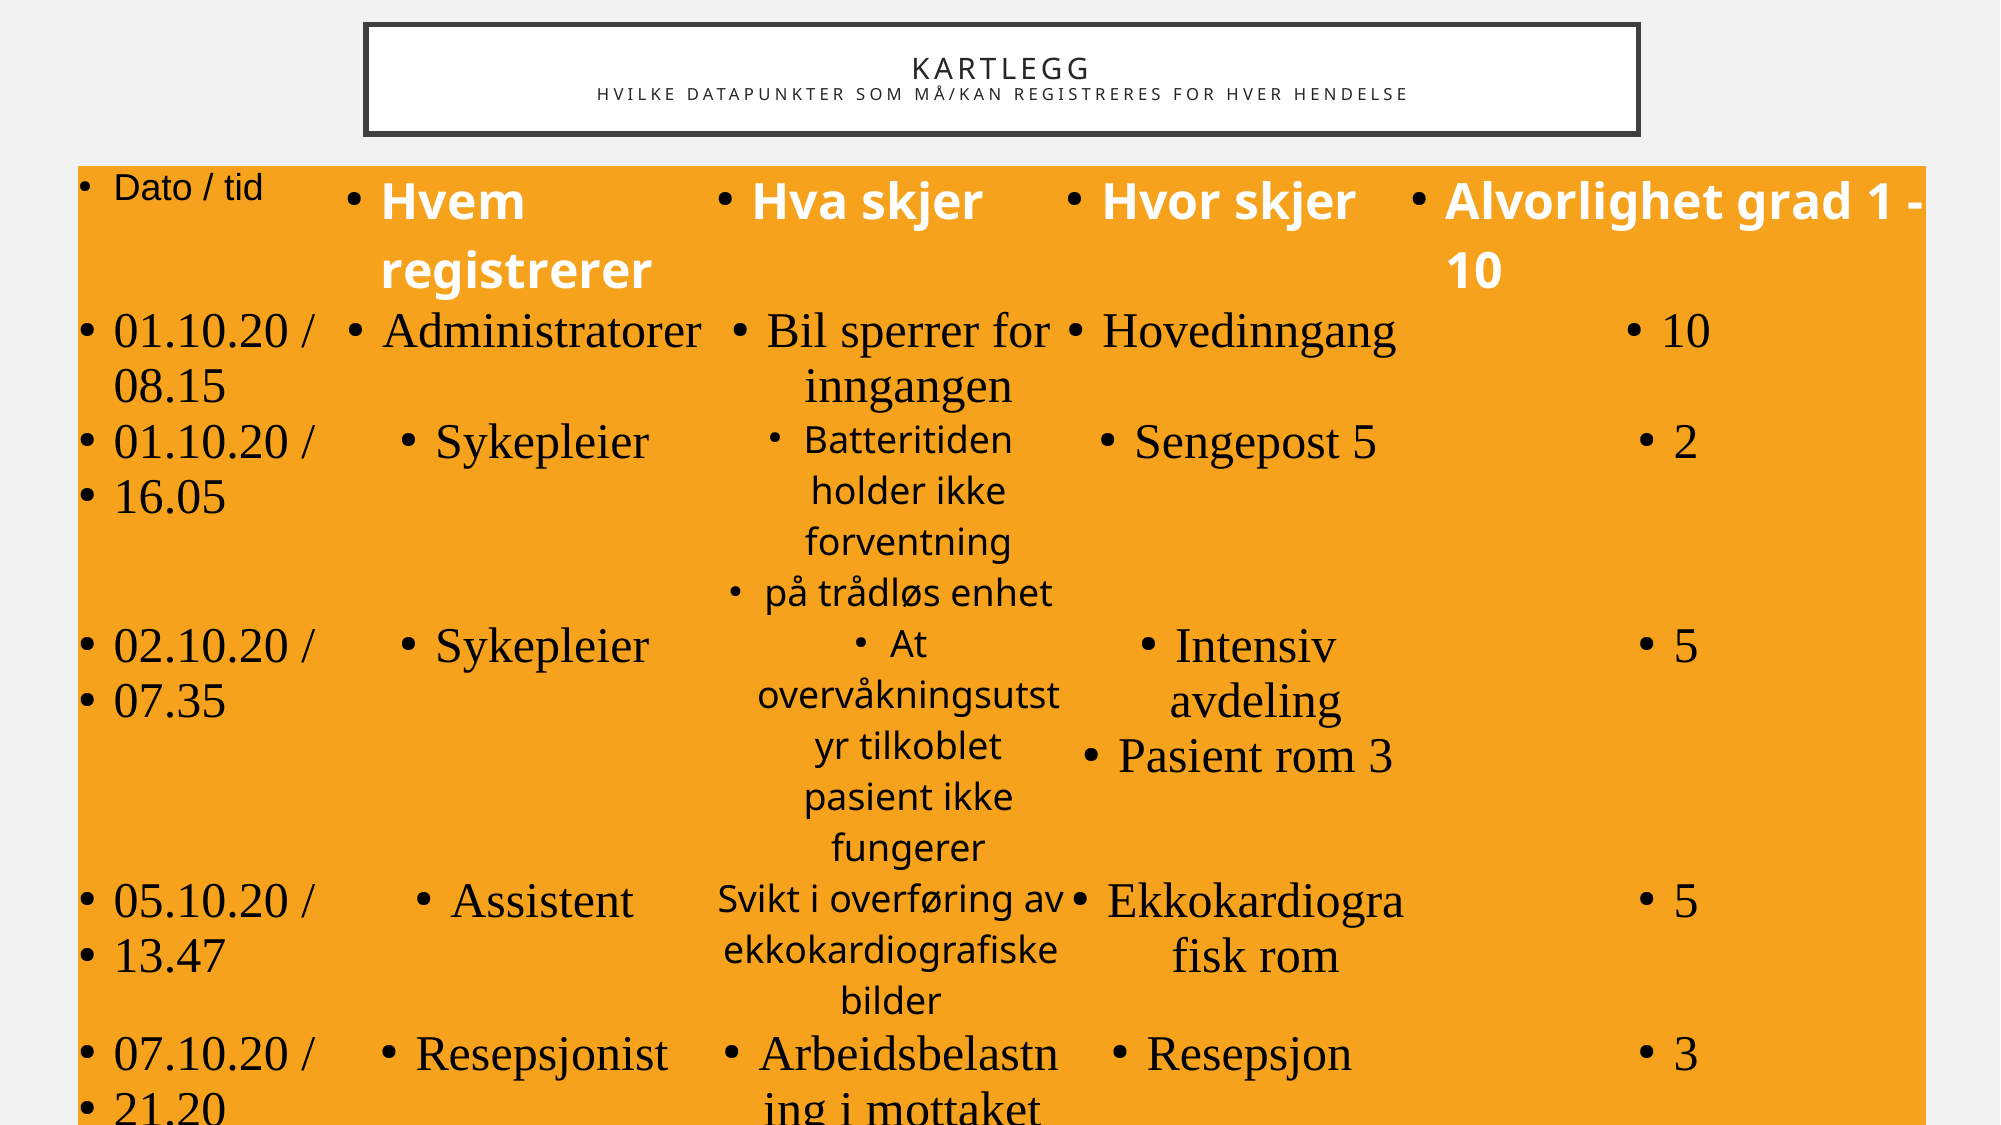

# Kartlegg hvilke datapunkter som må/kan registreres for hver hendelse
| Dato / tid | Hvem registrerer | Hva skjer | Hvor skjer | Alvorlighet grad 1 - 10 |
| --- | --- | --- | --- | --- |
| 01.10.20 / 08.15 | Administratorer | Bil sperrer for inngangen | Hovedinngang | 10 |
| 01.10.20 / 16.05 | Sykepleier | Batteritiden holder ikke forventning på trådløs enhet | Sengepost 5 | 2 |
| 02.10.20 / 07.35 | Sykepleier | At overvåkningsutstyr tilkoblet pasient ikke fungerer | Intensiv avdeling Pasient rom 3 | 5 |
| 05.10.20 / 13.47 | Assistent | Svikt i overføring av ekkokardiografiske bilder | Ekkokardiografisk rom | 5 |
| 07.10.20 / 21.20 | Resepsjonist | Arbeidsbelastning i mottaket | Resepsjon | 3 |
| 10.10.20 / 11.57 | Sykepleier | Feil på sensor for måling av hjernetrykk | Pasientrom | 5 |